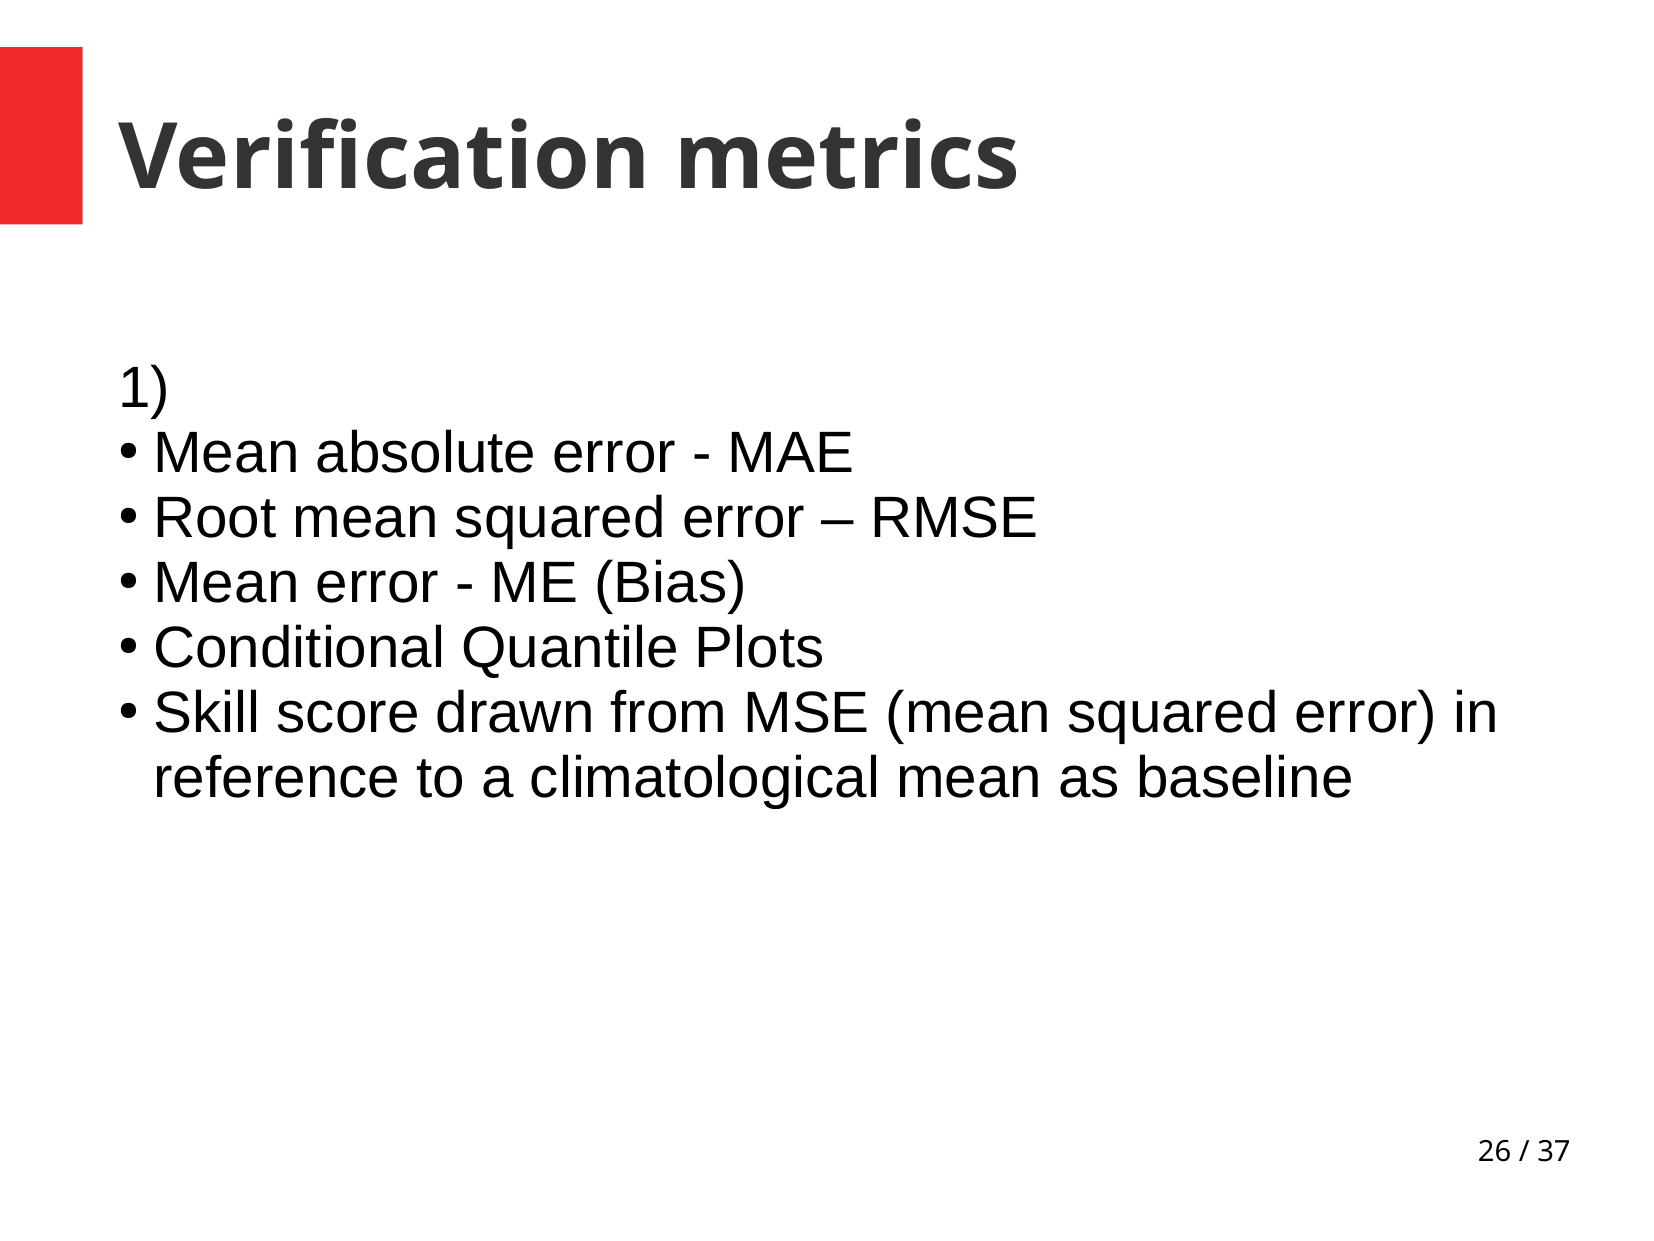

# Verification metrics
1)
Mean absolute error - MAE
Root mean squared error – RMSE
Mean error - ME (Bias)
Conditional Quantile Plots
Skill score drawn from MSE (mean squared error) in reference to a climatological mean as baseline
26